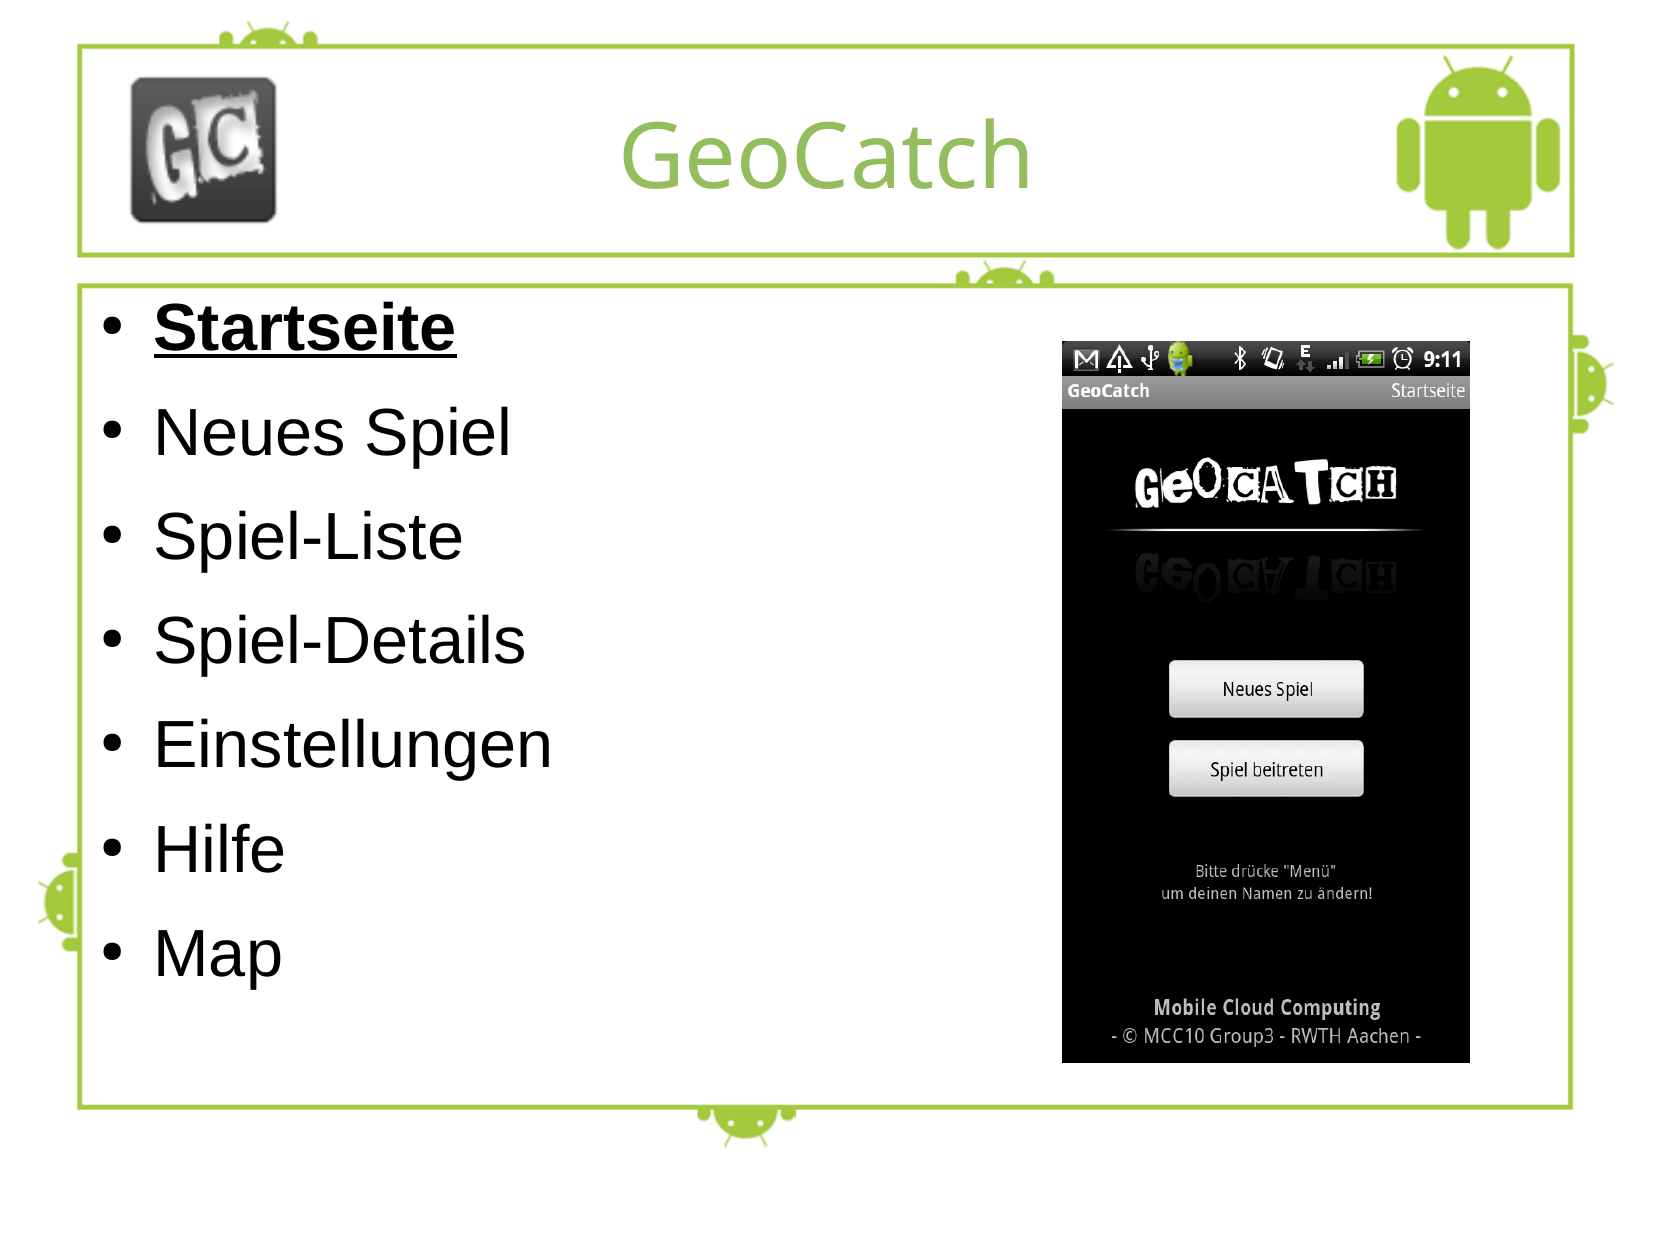

# GeoCatch
Startseite
Neues Spiel
Spiel-Liste
Spiel-Details
Einstellungen
Hilfe
Map